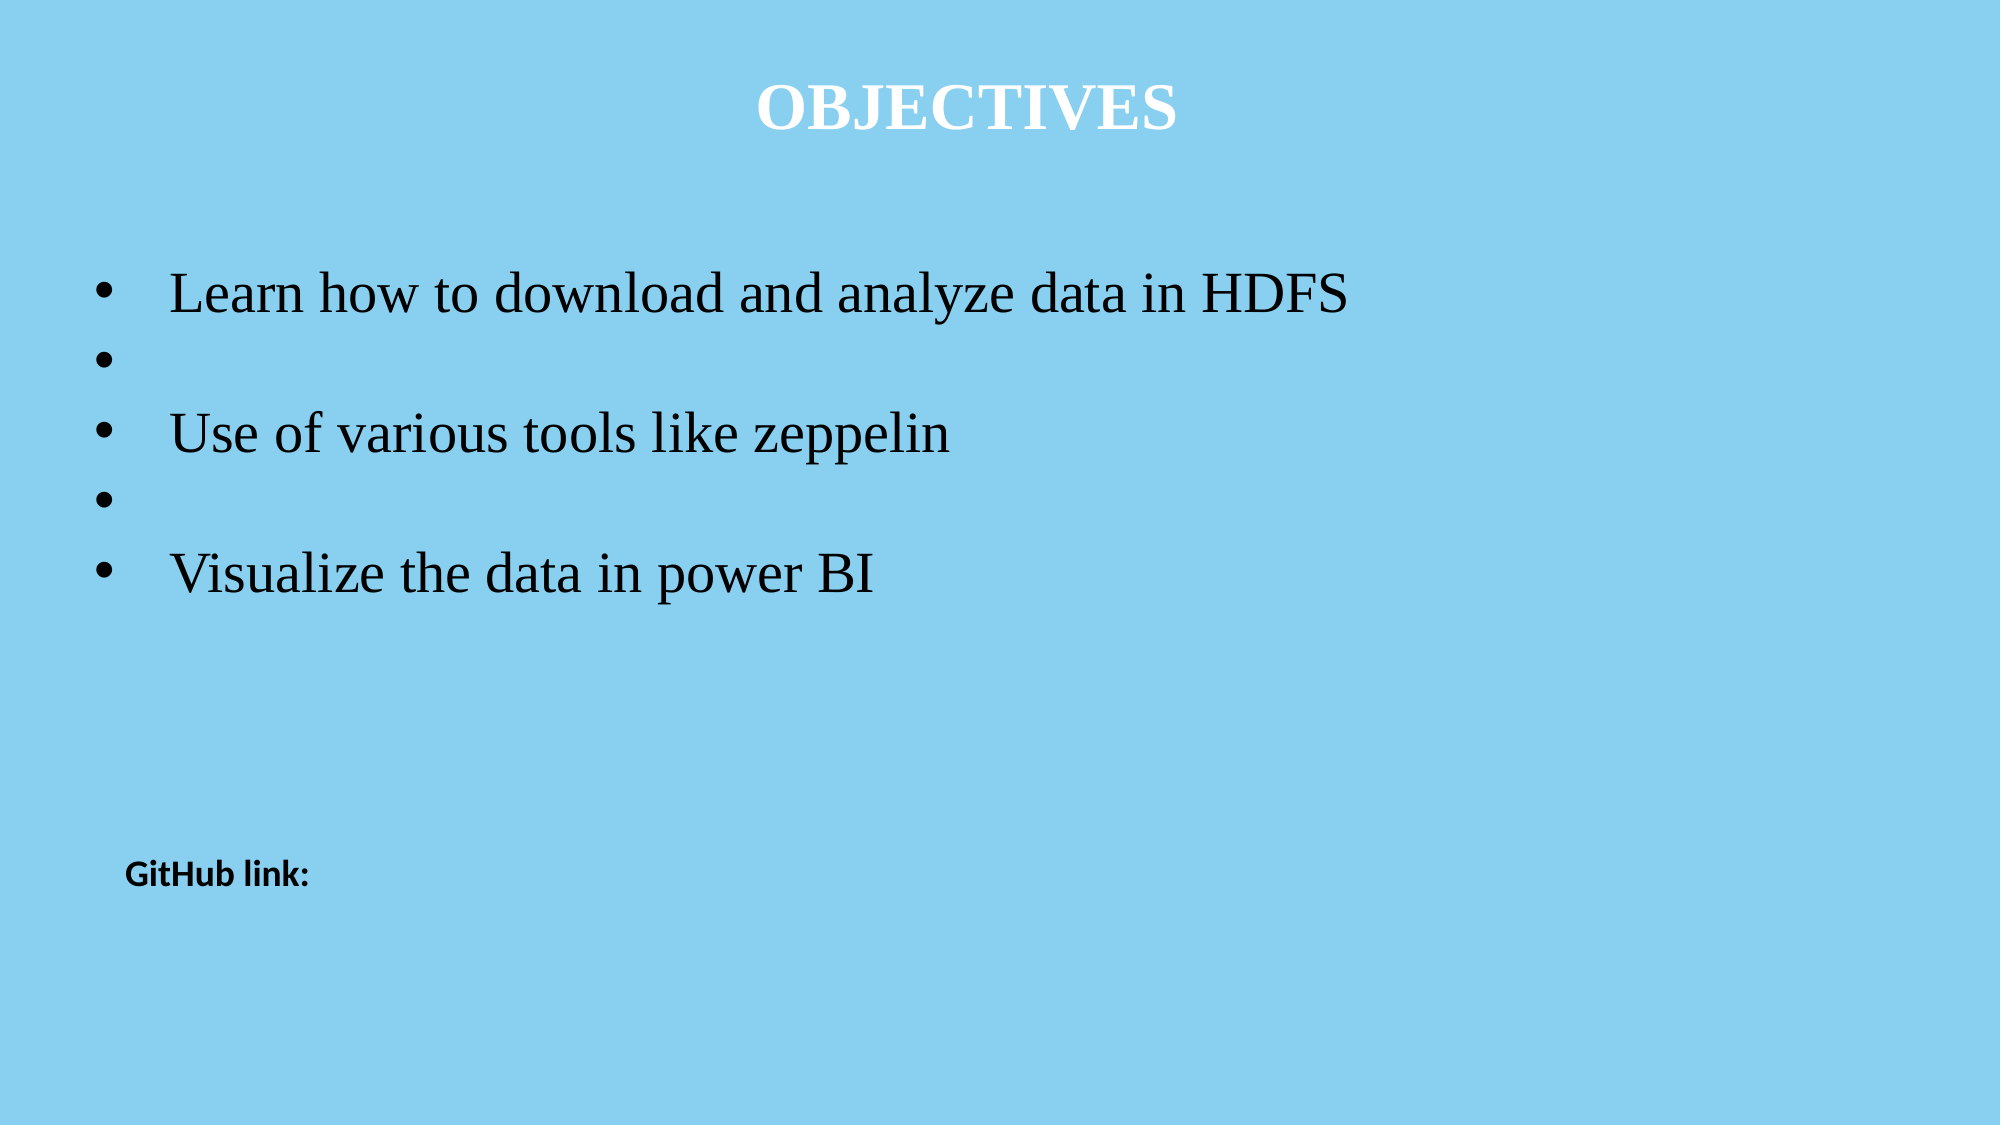

OBJECTIVES
Learn how to download and analyze data in HDFS
Use of various tools like zeppelin
Visualize the data in power BI
GitHub link: